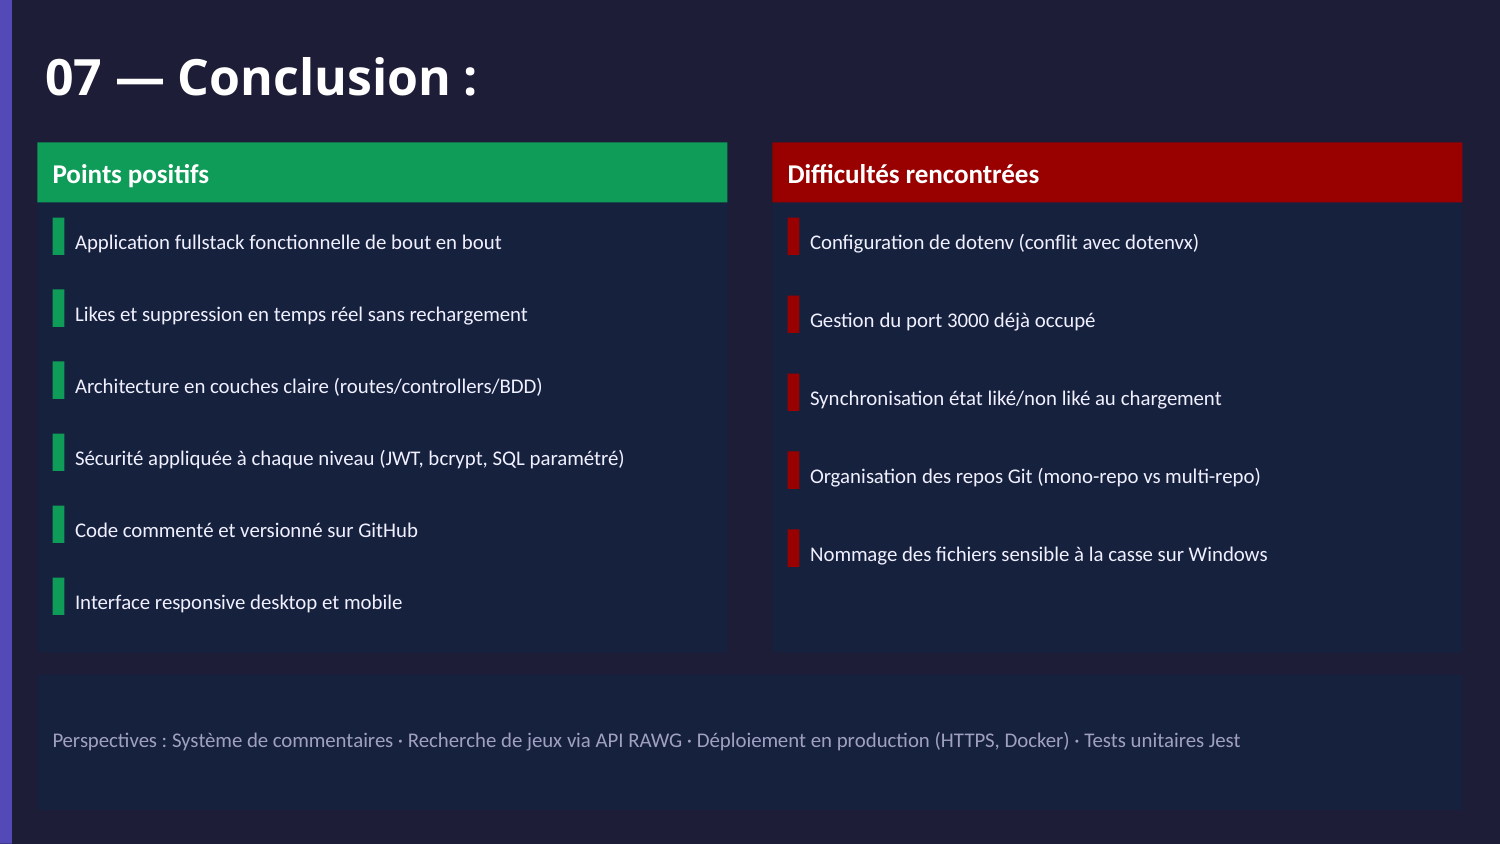

07 — Conclusion :
Points positifs
Difficultés rencontrées
Application fullstack fonctionnelle de bout en bout
Configuration de dotenv (conflit avec dotenvx)
Likes et suppression en temps réel sans rechargement
Gestion du port 3000 déjà occupé
Architecture en couches claire (routes/controllers/BDD)
Synchronisation état liké/non liké au chargement
Sécurité appliquée à chaque niveau (JWT, bcrypt, SQL paramétré)
Organisation des repos Git (mono-repo vs multi-repo)
Code commenté et versionné sur GitHub
Nommage des fichiers sensible à la casse sur Windows
Interface responsive desktop et mobile
Perspectives : Système de commentaires · Recherche de jeux via API RAWG · Déploiement en production (HTTPS, Docker) · Tests unitaires Jest